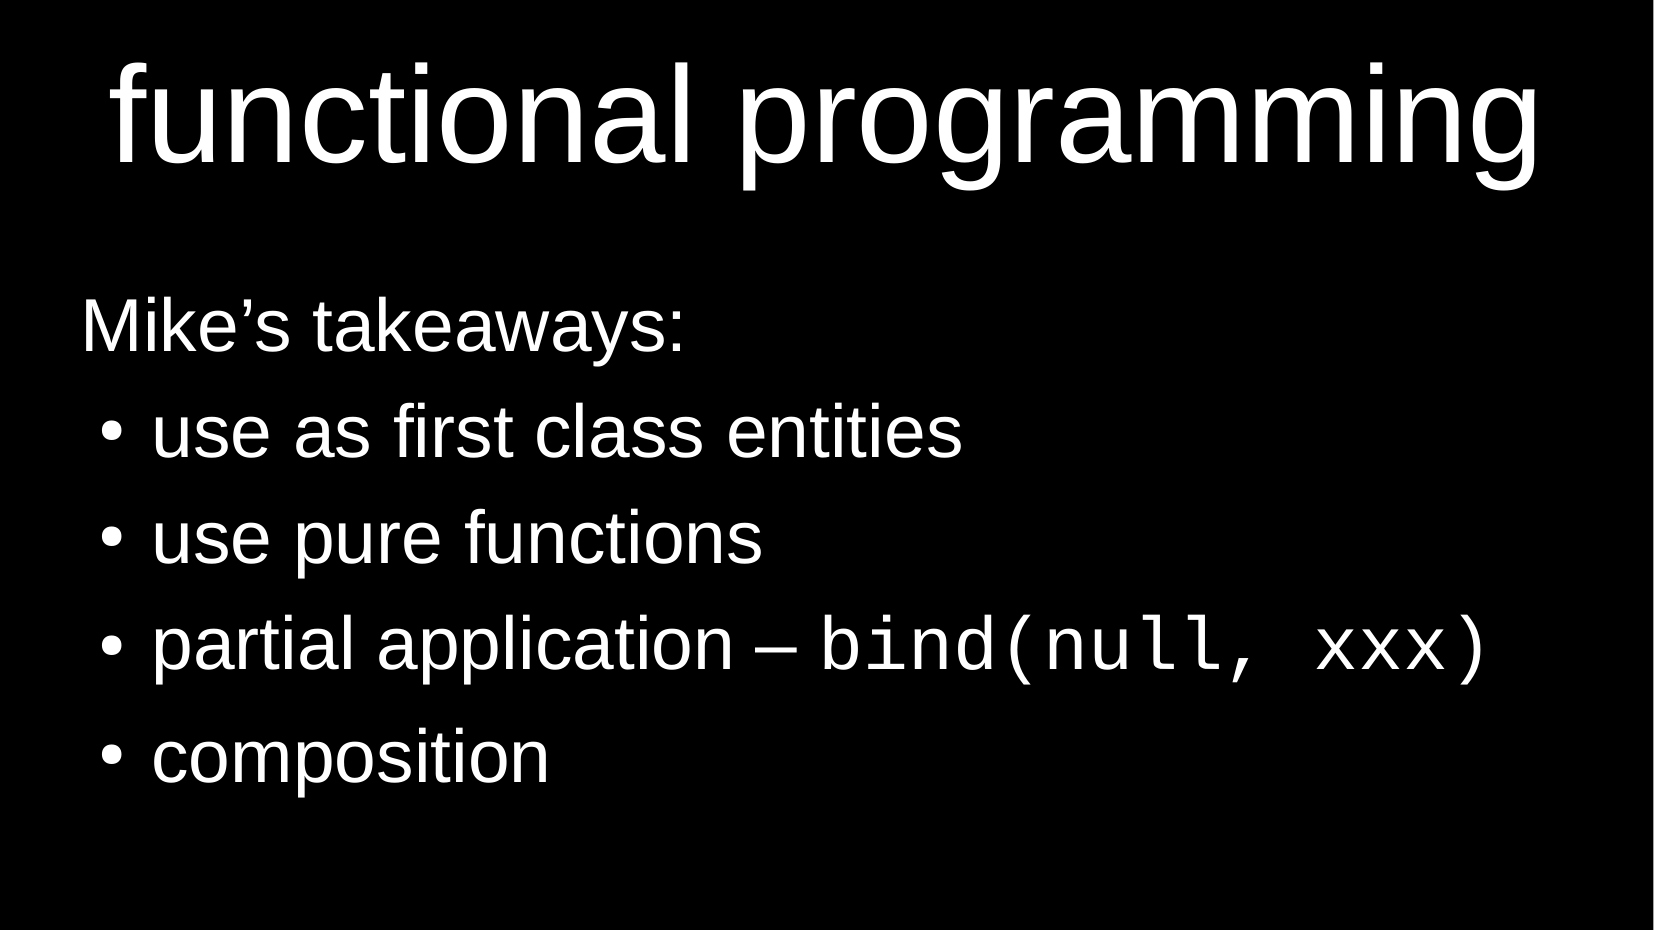

# functional programming
Mike’s takeaways:
use as first class entities
use pure functions
partial application – bind(null, xxx)
composition